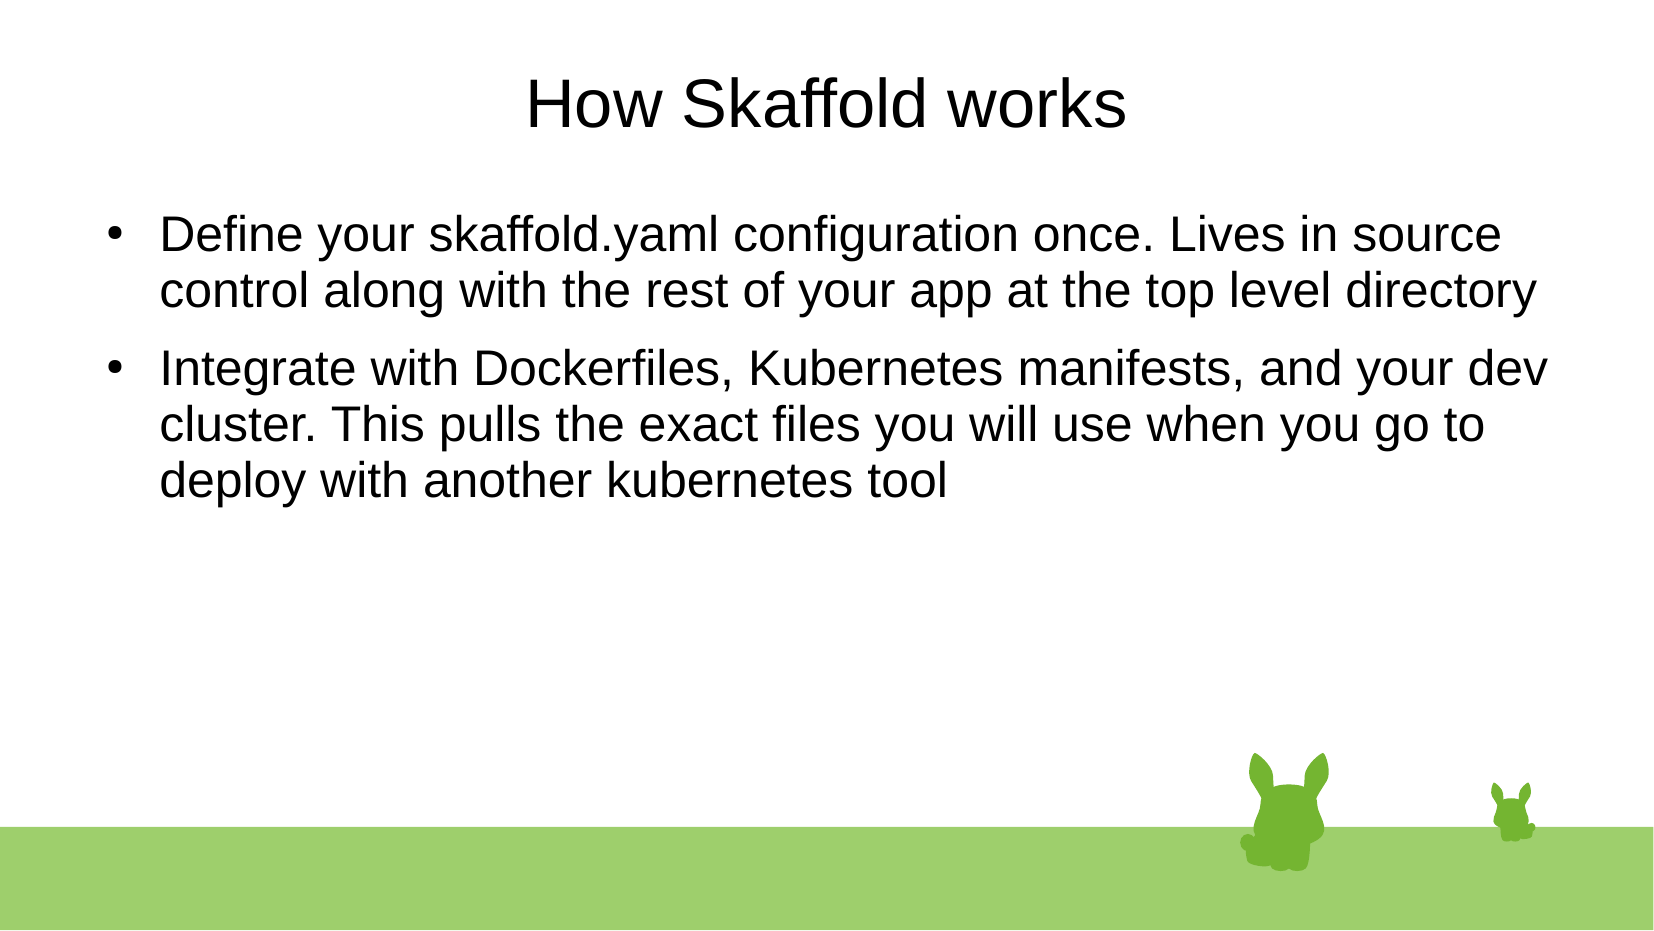

# How Skaffold works
Define your skaffold.yaml configuration once. Lives in source control along with the rest of your app at the top level directory
Integrate with Dockerfiles, Kubernetes manifests, and your dev cluster. This pulls the exact files you will use when you go to deploy with another kubernetes tool